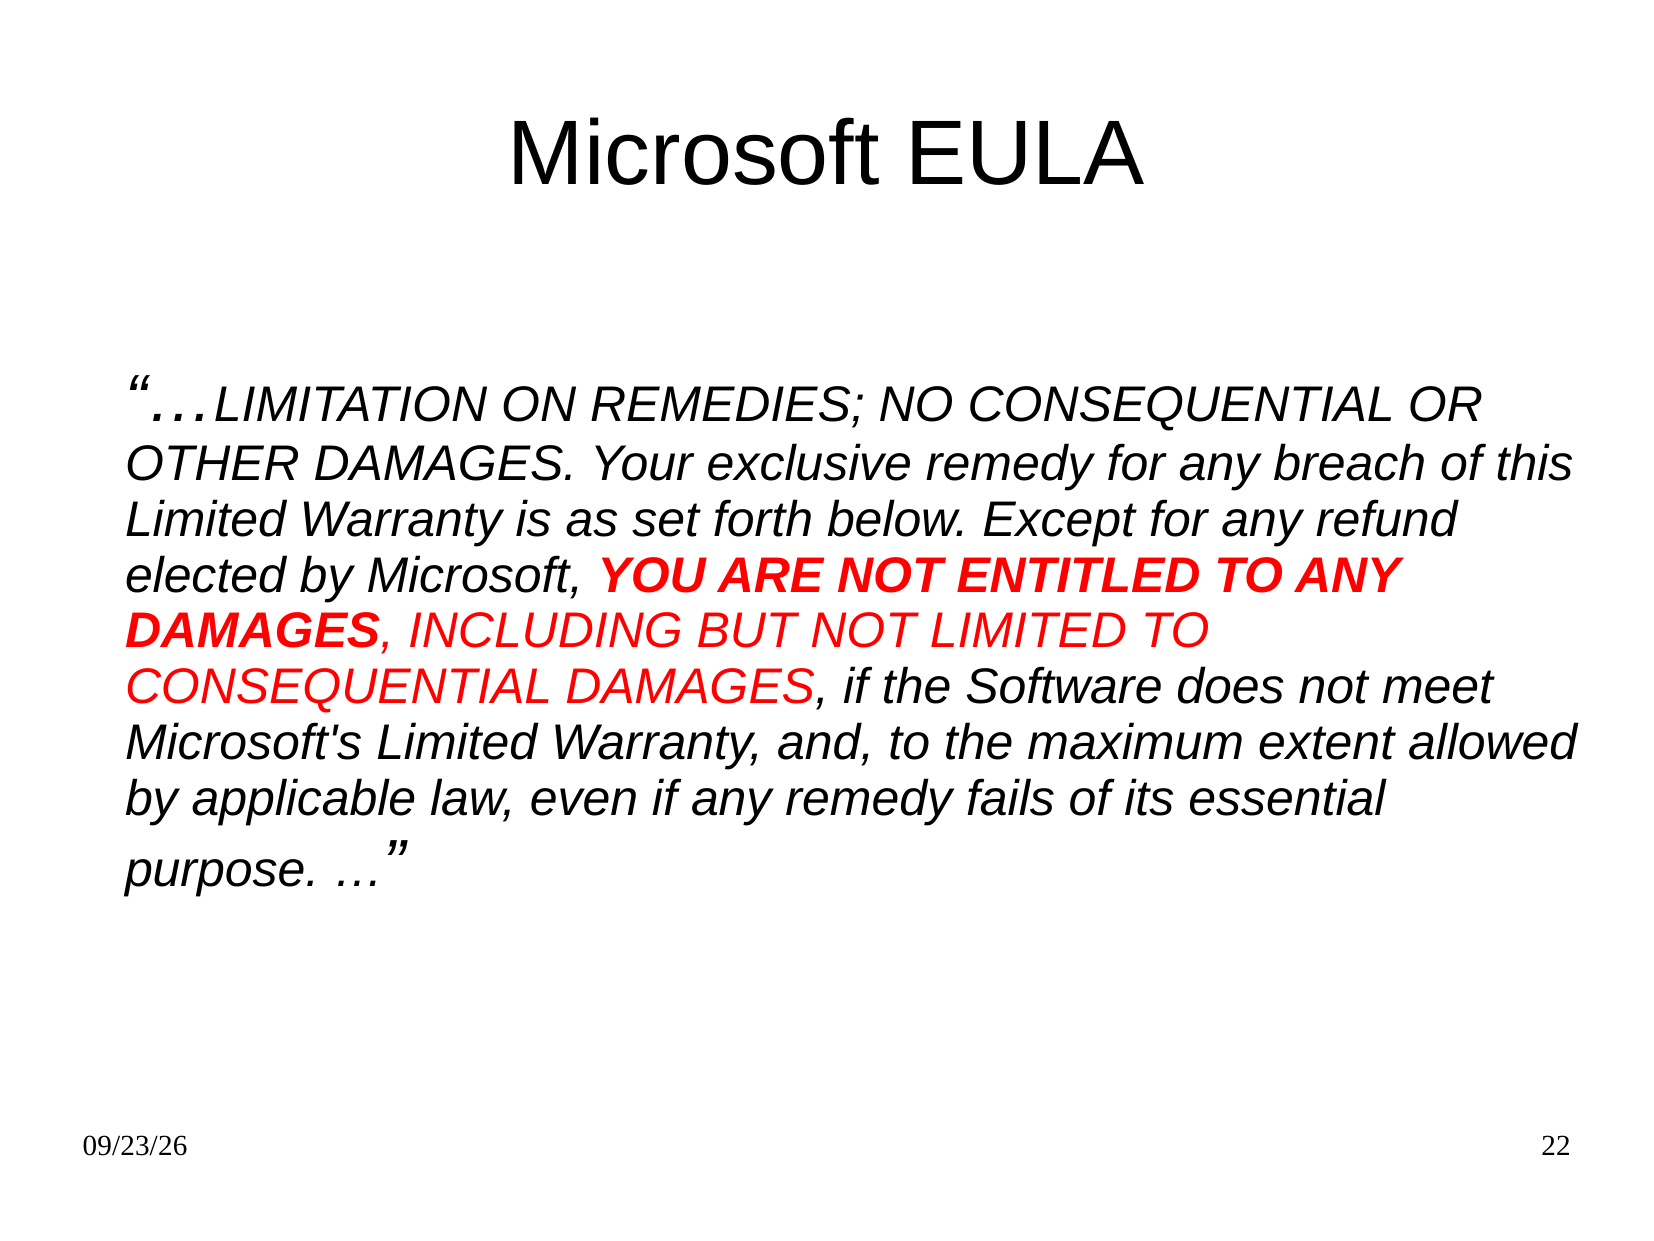

# Microsoft EULA
“…LIMITATION ON REMEDIES; NO CONSEQUENTIAL OR OTHER DAMAGES. Your exclusive remedy for any breach of this Limited Warranty is as set forth below. Except for any refund elected by Microsoft, YOU ARE NOT ENTITLED TO ANY DAMAGES, INCLUDING BUT NOT LIMITED TO CONSEQUENTIAL DAMAGES, if the Software does not meet Microsoft's Limited Warranty, and, to the maximum extent allowed by applicable law, even if any remedy fails of its essential purpose. …”
22